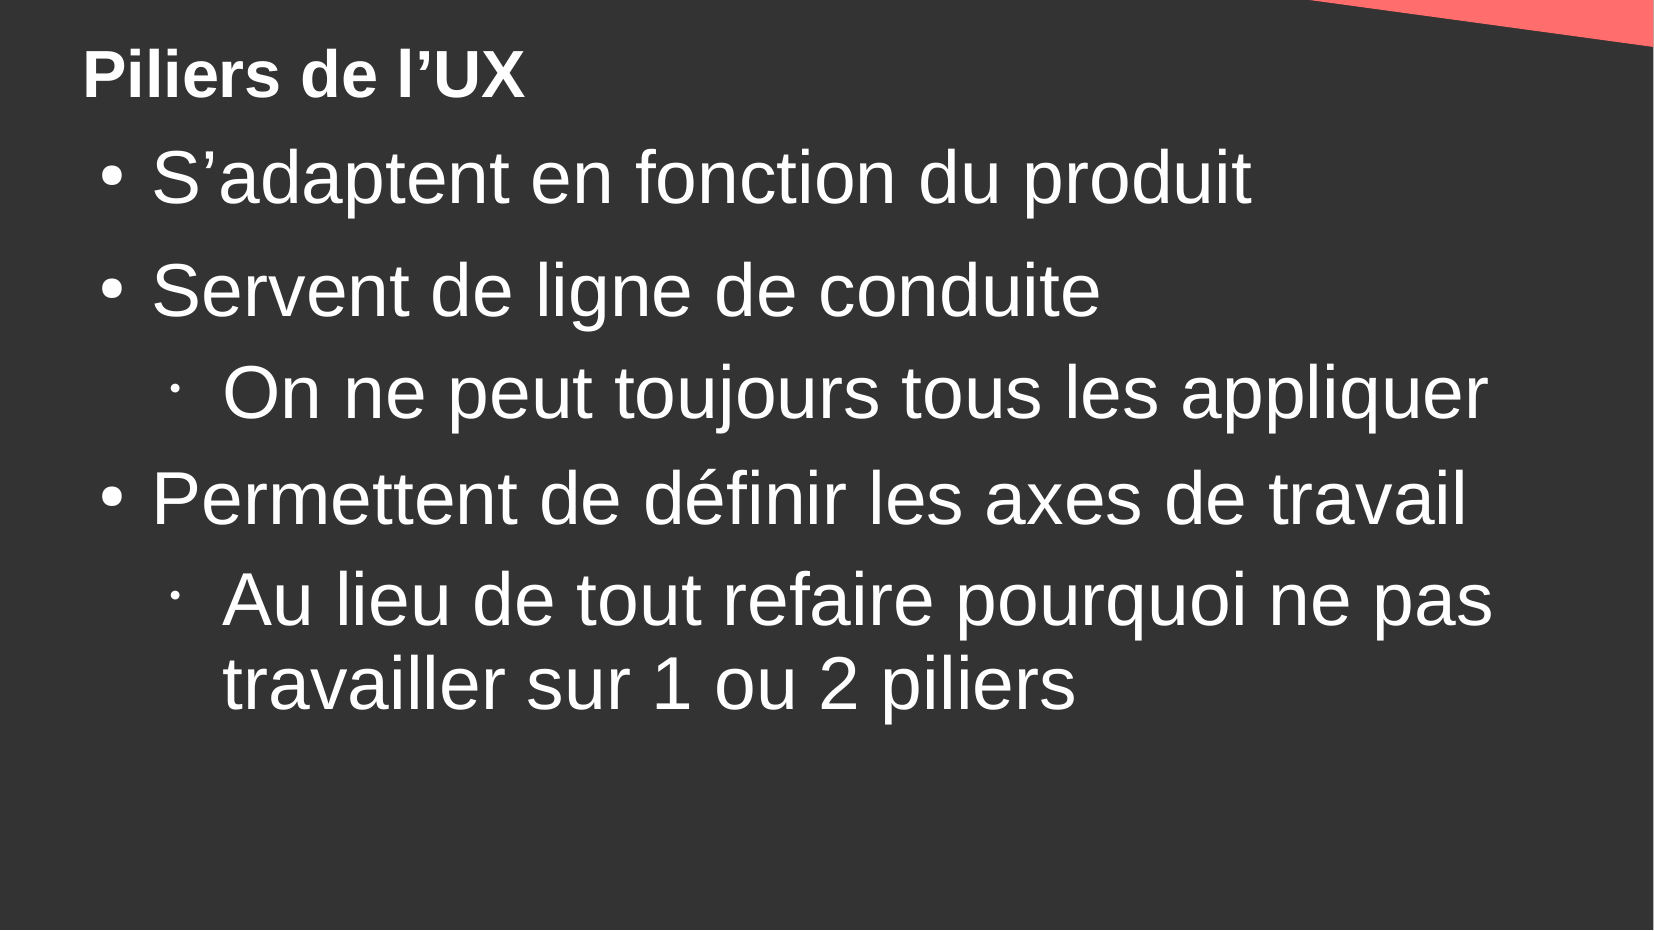

# Piliers de l’UX
S’adaptent en fonction du produit
Servent de ligne de conduite
On ne peut toujours tous les appliquer
Permettent de définir les axes de travail
Au lieu de tout refaire pourquoi ne pas travailler sur 1 ou 2 piliers